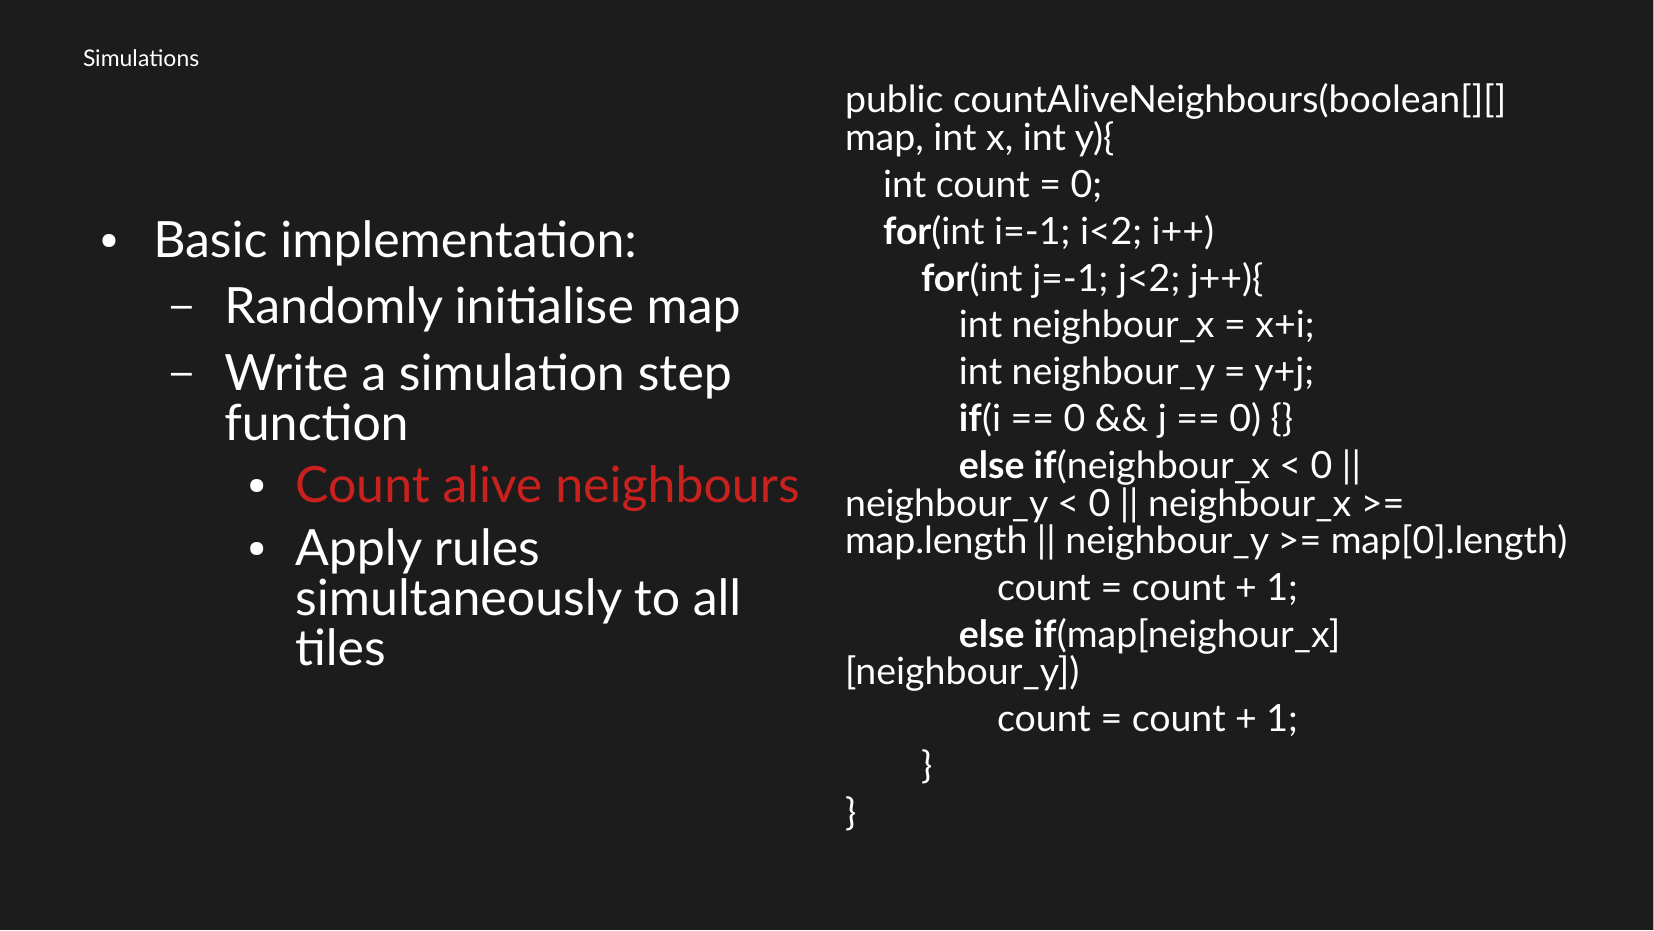

# Simulations
public countAliveNeighbours(boolean[][] map, int x, int y){
 int count = 0;
 for(int i=-1; i<2; i++)
 for(int j=-1; j<2; j++){
 int neighbour_x = x+i;
 int neighbour_y = y+j;
 if(i == 0 && j == 0) {}
 else if(neighbour_x < 0 || neighbour_y < 0 || neighbour_x >= map.length || neighbour_y >= map[0].length)
 count = count + 1;
 else if(map[neighour_x][neighbour_y])
 count = count + 1;
 }
}
Basic implementation:
Randomly initialise map
Write a simulation step function
Count alive neighbours
Apply rules simultaneously to all tiles